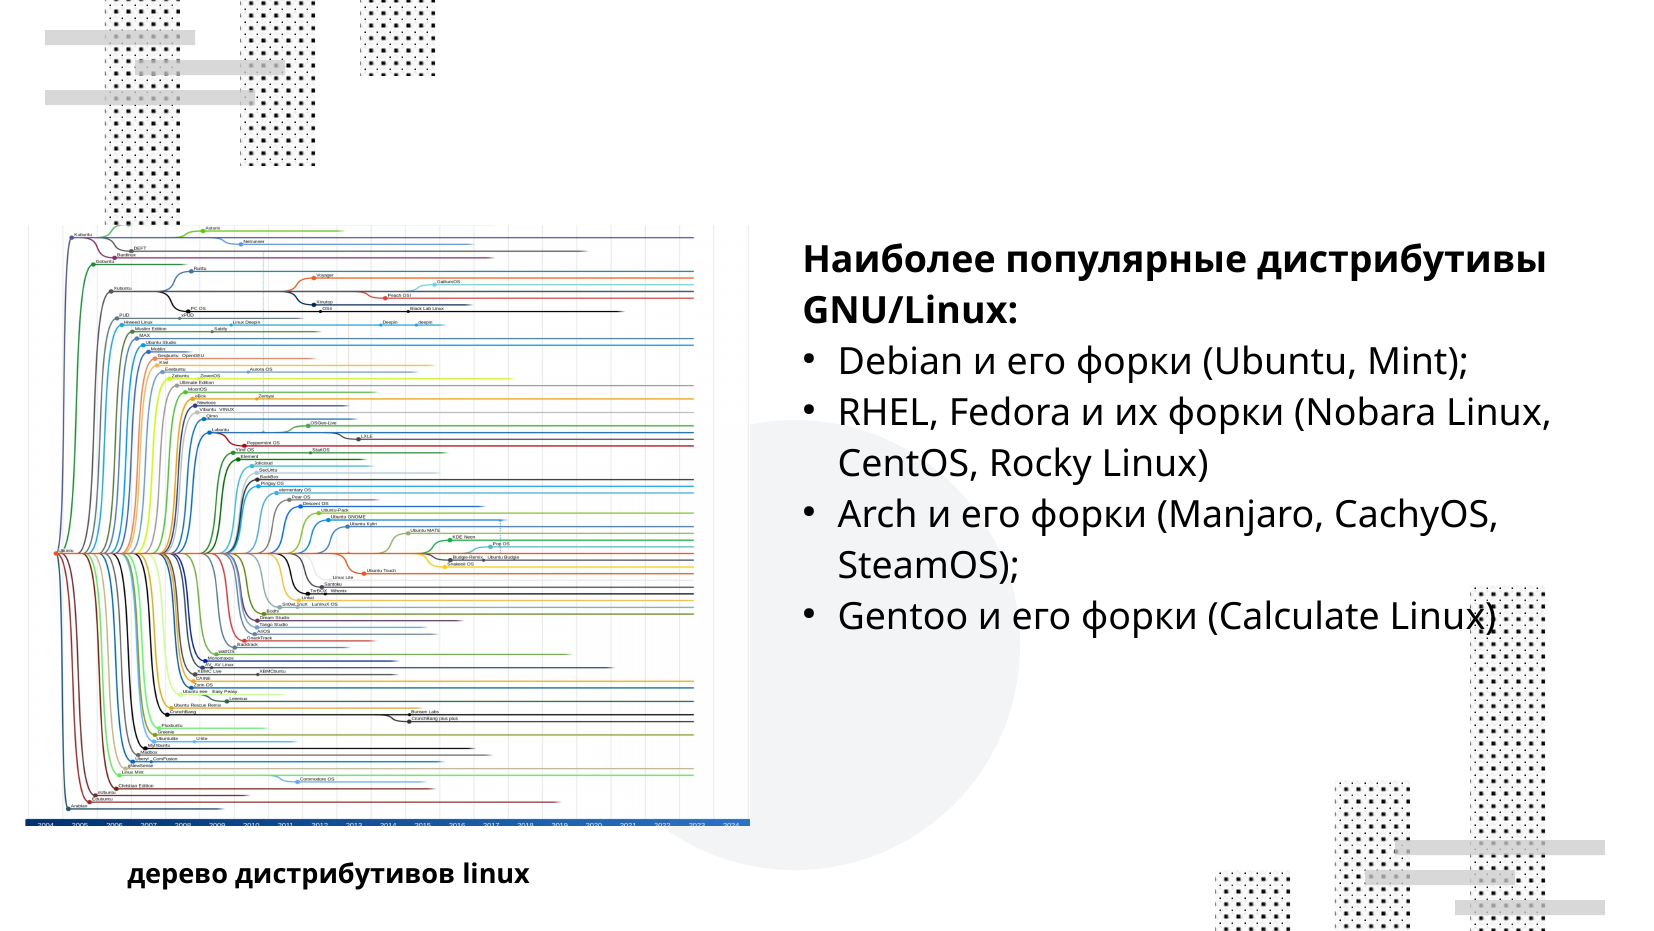

Наиболее популярные дистрибутивы GNU/Linux:
Debian и его форки (Ubuntu, Mint);
RHEL, Fedora и их форки (Nobara Linux, CentOS, Rocky Linux)
Arch и его форки (Manjaro, CachyOS, SteamOS);
Gentoo и его форки (Calculate Linux)
дерево дистрибутивов linux